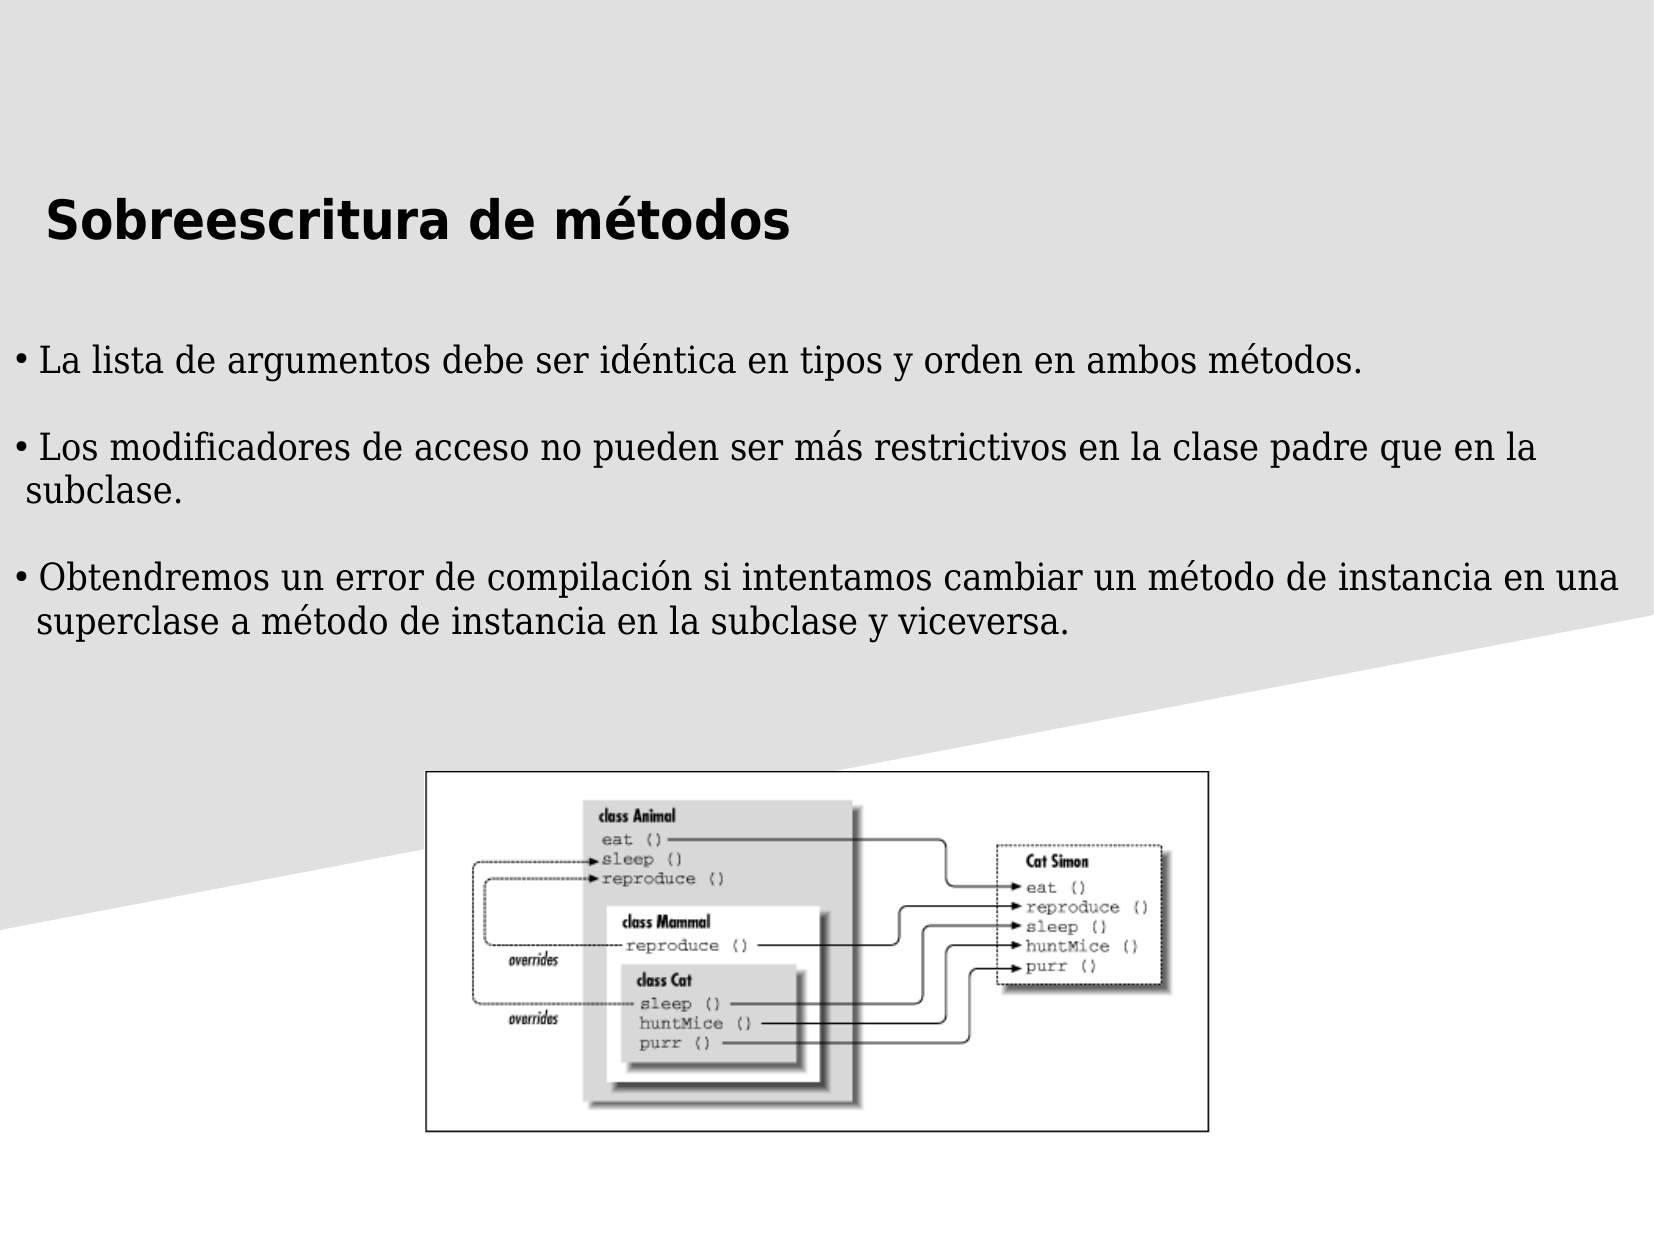

Sobreescritura de métodos
 La lista de argumentos debe ser idéntica en tipos y orden en ambos métodos.
 Los modificadores de acceso no pueden ser más restrictivos en la clase padre que en la subclase.
 Obtendremos un error de compilación si intentamos cambiar un método de instancia en una superclase a método de instancia en la subclase y viceversa.